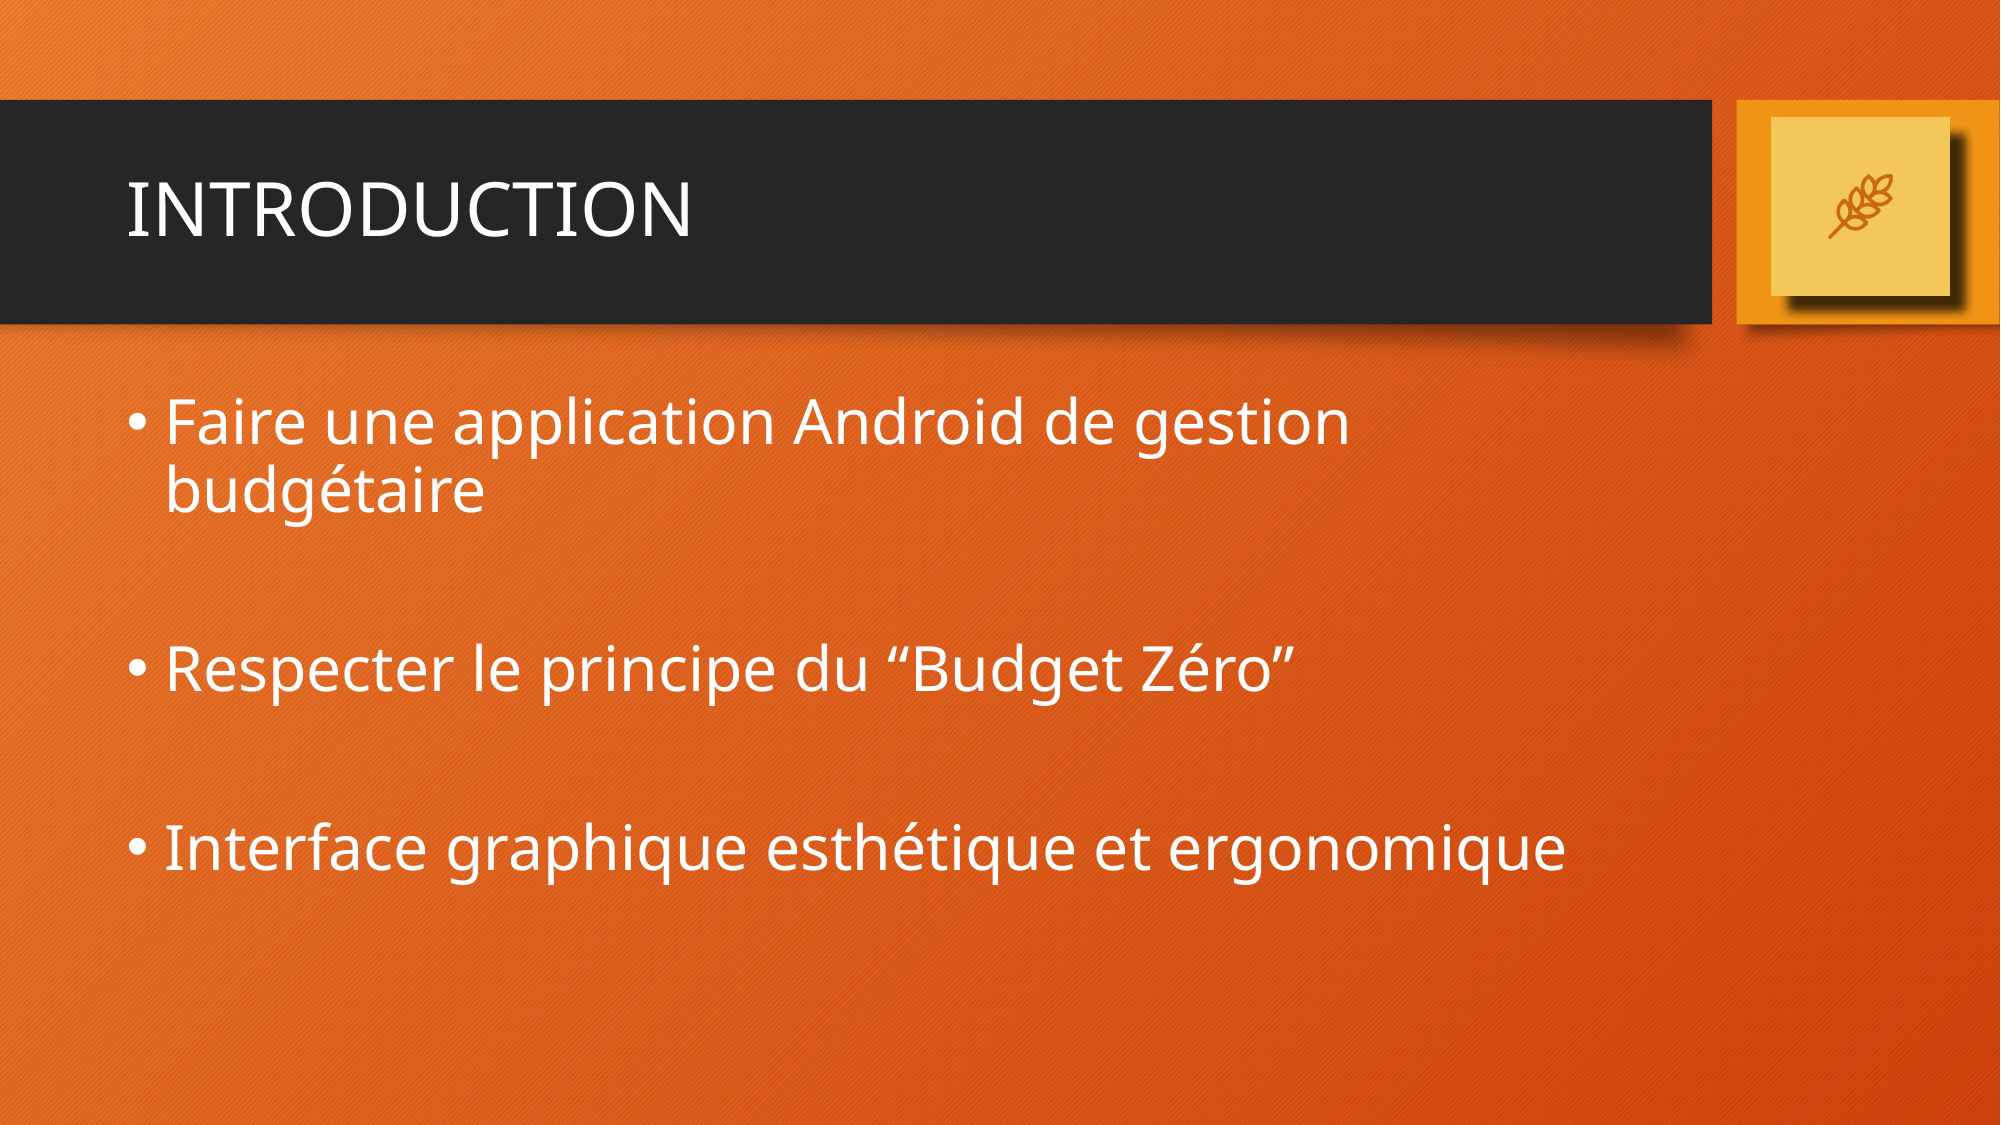

# INTRODUCTION
Faire une application Android de gestion budgétaire
Respecter le principe du “Budget Zéro”
Interface graphique esthétique et ergonomique